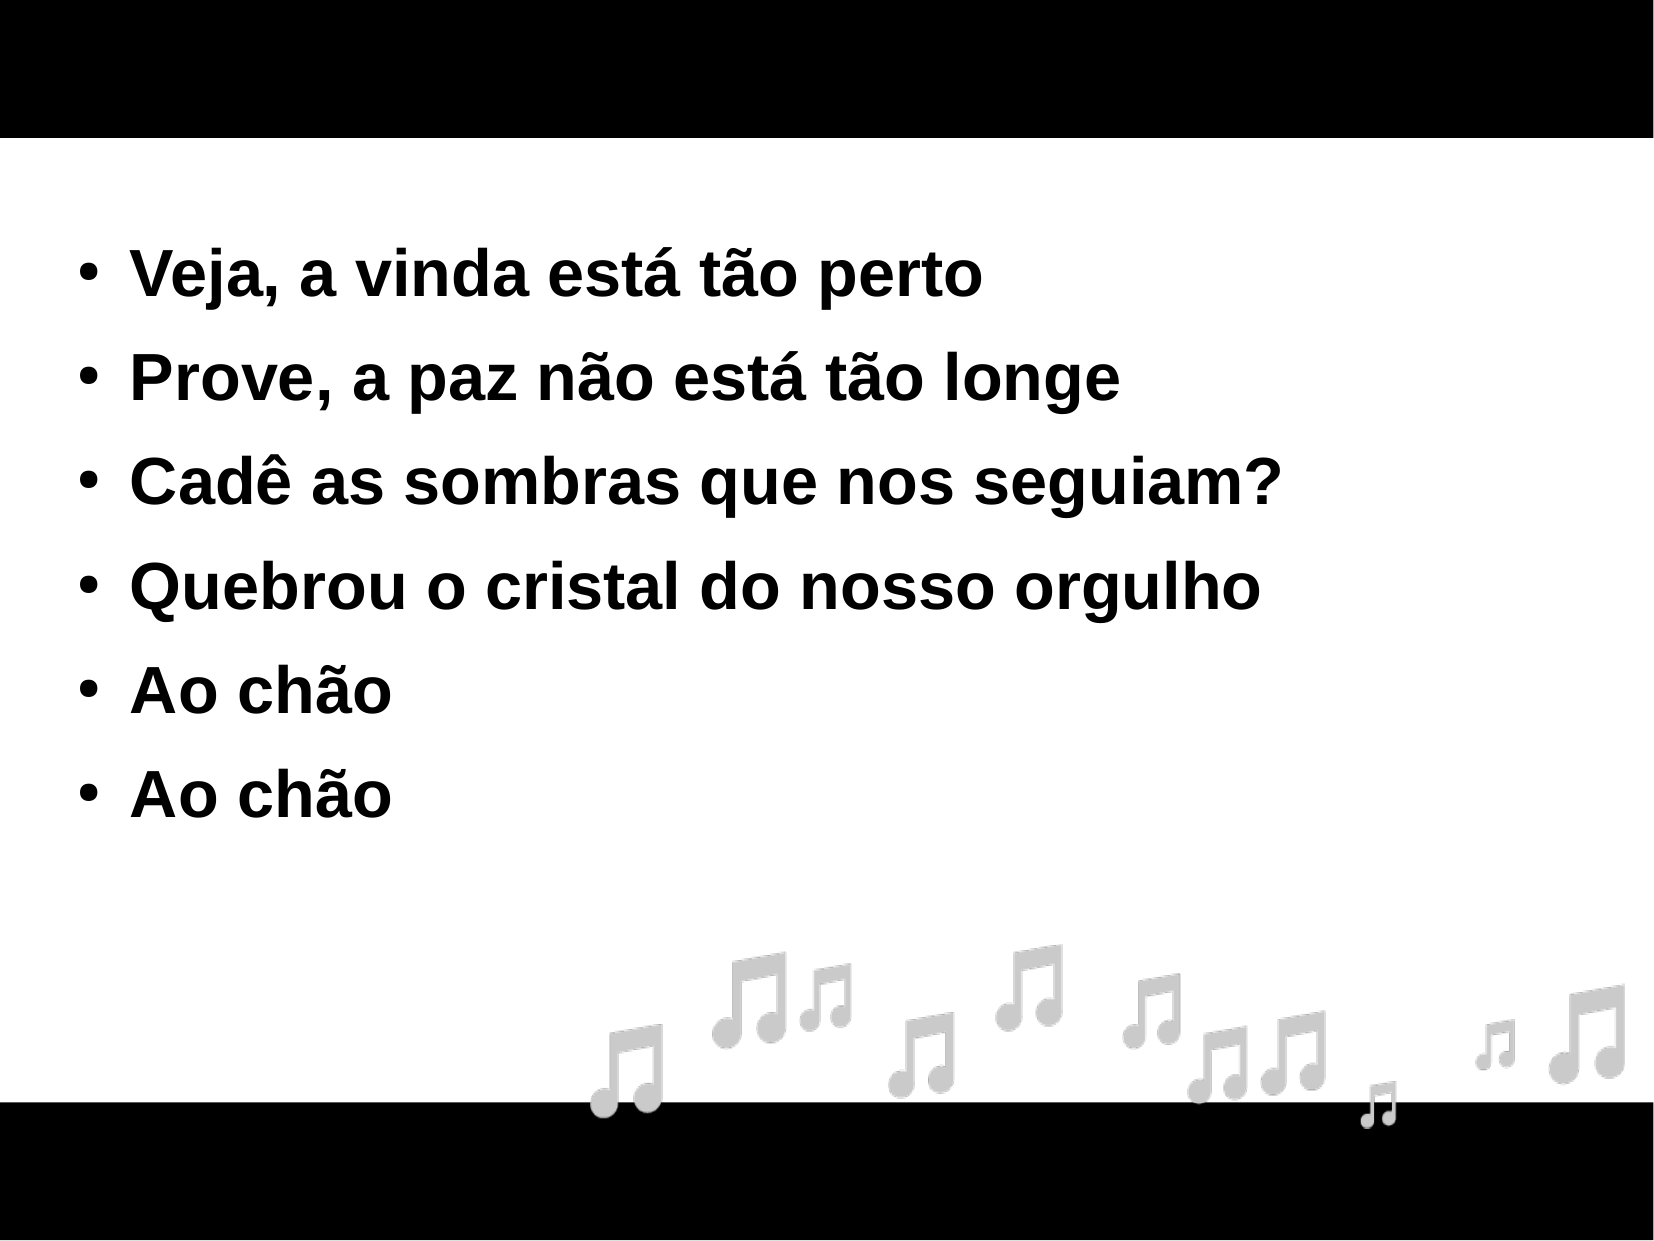

# Veja, a vinda está tão perto
Prove, a paz não está tão longe
Cadê as sombras que nos seguiam?
Quebrou o cristal do nosso orgulho
Ao chão
Ao chão